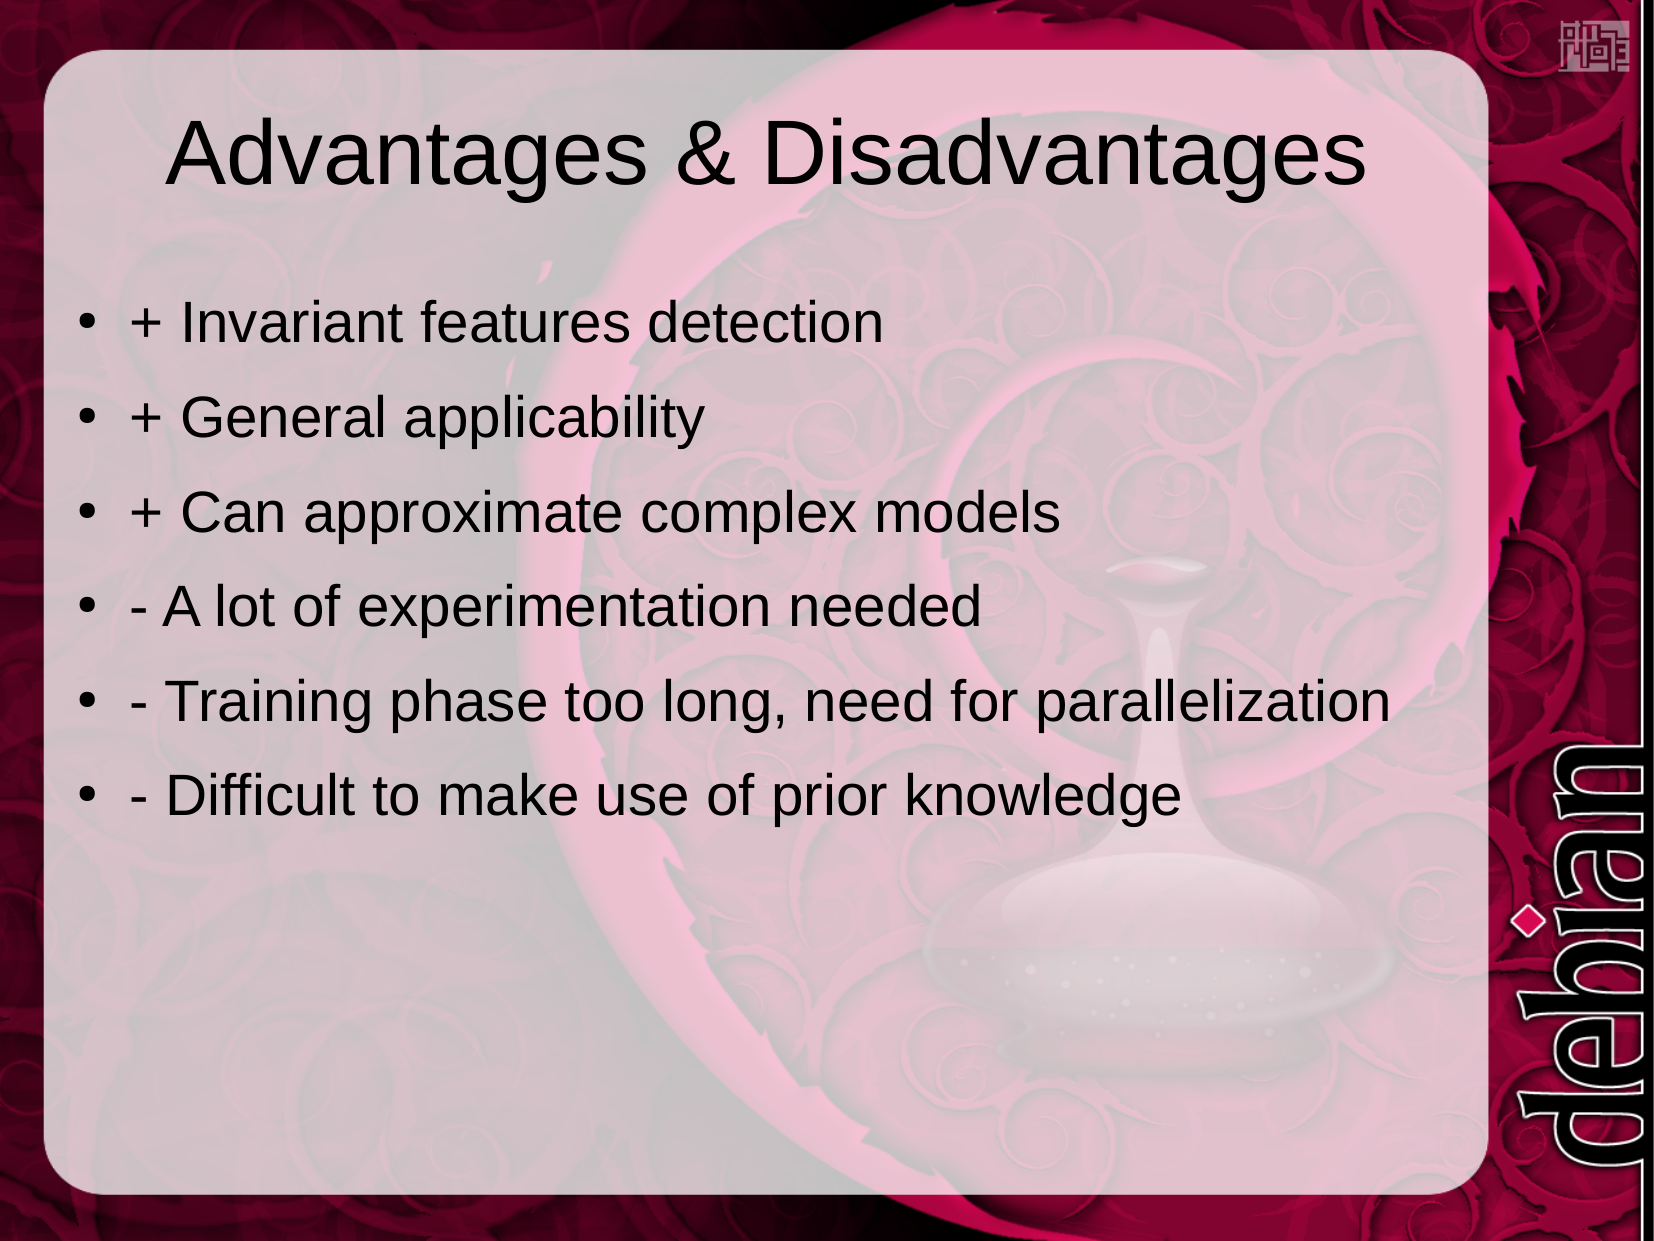

# Advantages & Disadvantages
+ Invariant features detection
+ General applicability
+ Can approximate complex models
- A lot of experimentation needed
- Training phase too long, need for parallelization
- Difficult to make use of prior knowledge